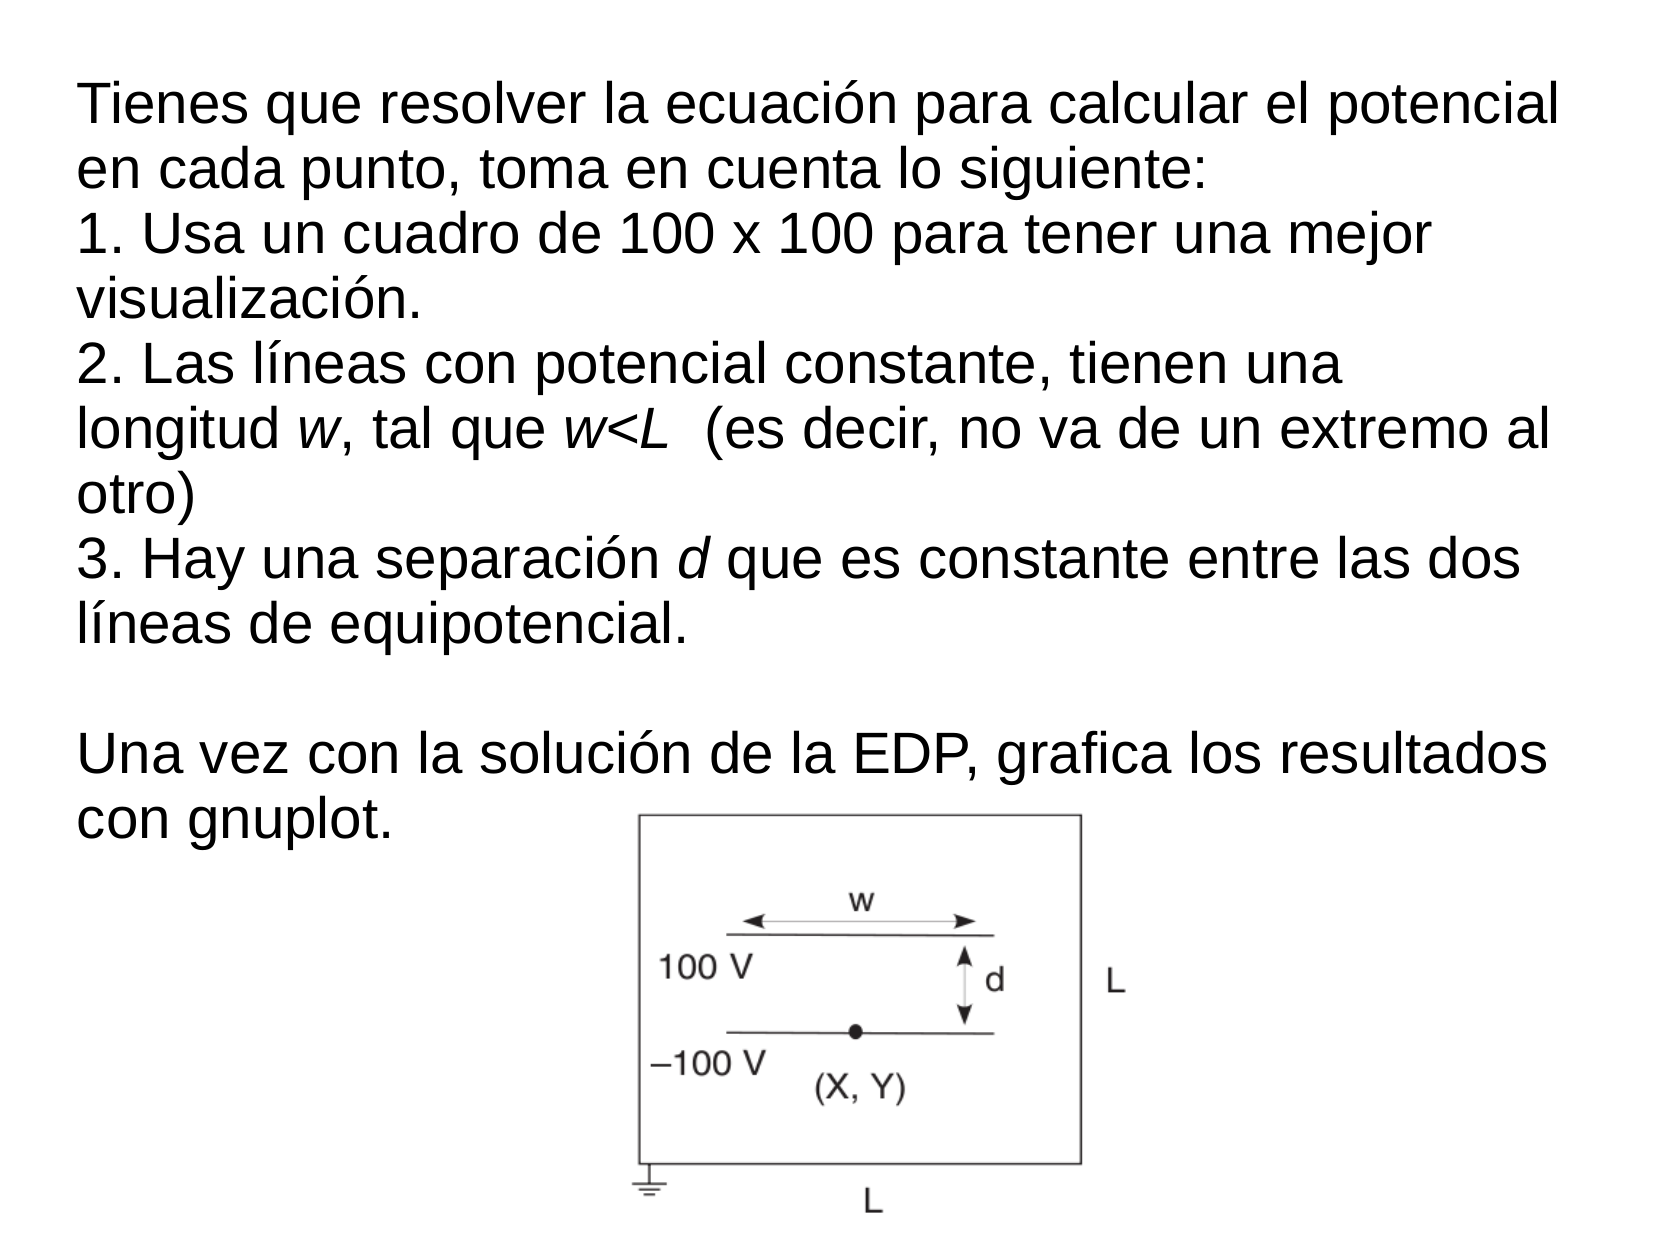

#
Tienes que resolver la ecuación para calcular el potencial en cada punto, toma en cuenta lo siguiente:
1. Usa un cuadro de 100 x 100 para tener una mejor visualización.
2. Las líneas con potencial constante, tienen una longitud w, tal que w<L (es decir, no va de un extremo al otro)
3. Hay una separación d que es constante entre las dos líneas de equipotencial.
Una vez con la solución de la EDP, grafica los resultados con gnuplot.